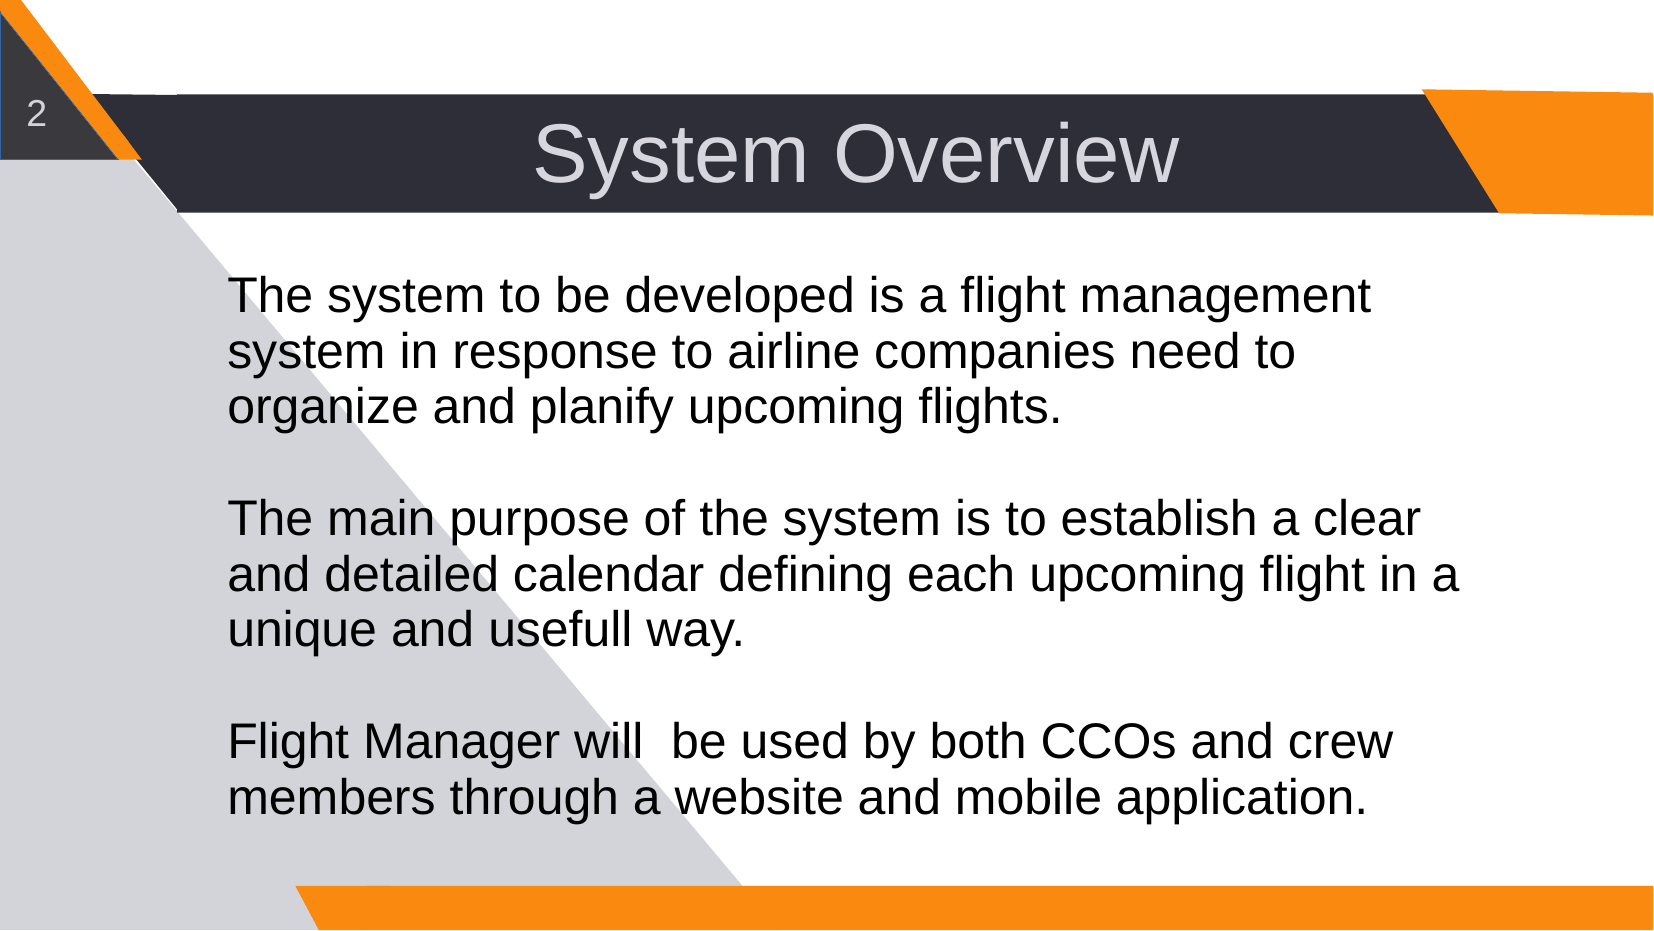

2
2
System Overview
The system to be developed is a flight management system in response to airline companies need to organize and planify upcoming flights.
The main purpose of the system is to establish a clear and detailed calendar defining each upcoming flight in a unique and usefull way.
Flight Manager will be used by both CCOs and crew members through a website and mobile application.